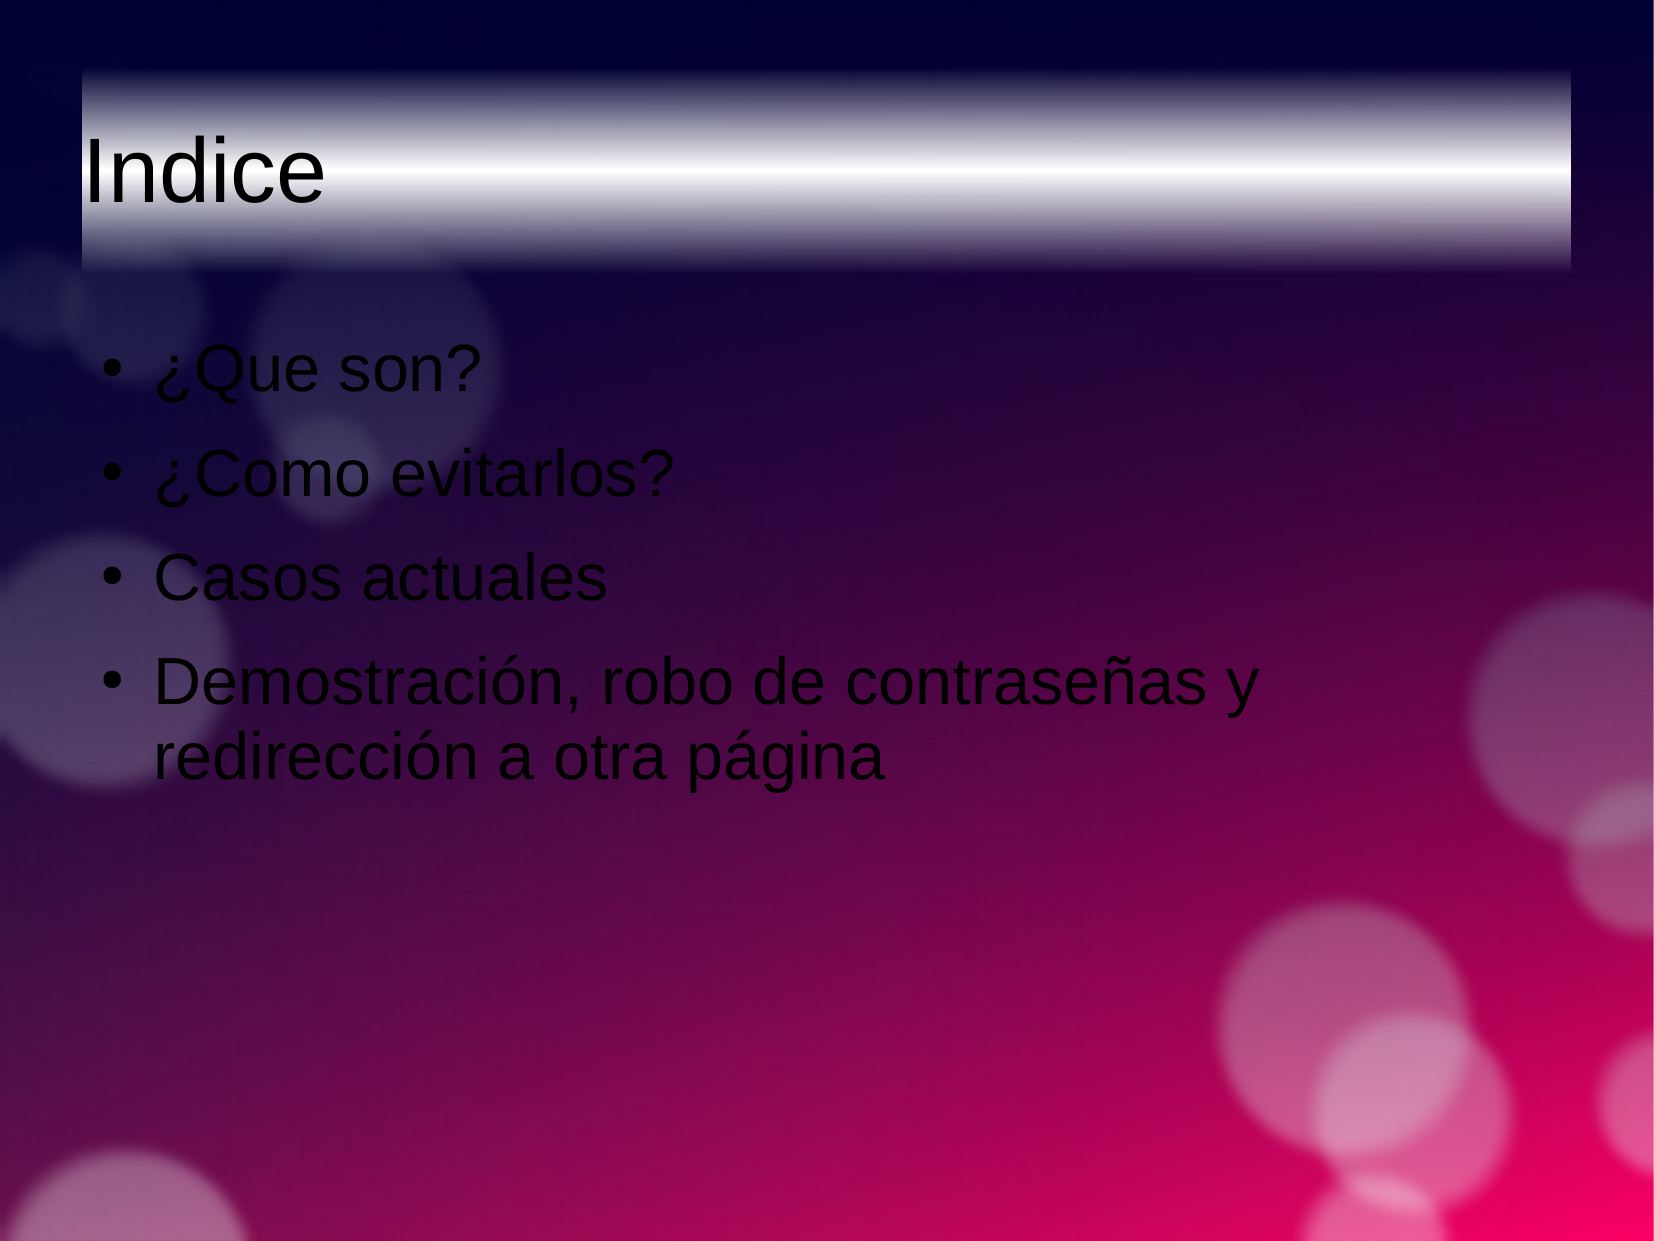

# Indice
¿Que son?
¿Como evitarlos?
Casos actuales
Demostración, robo de contraseñas y redirección a otra página